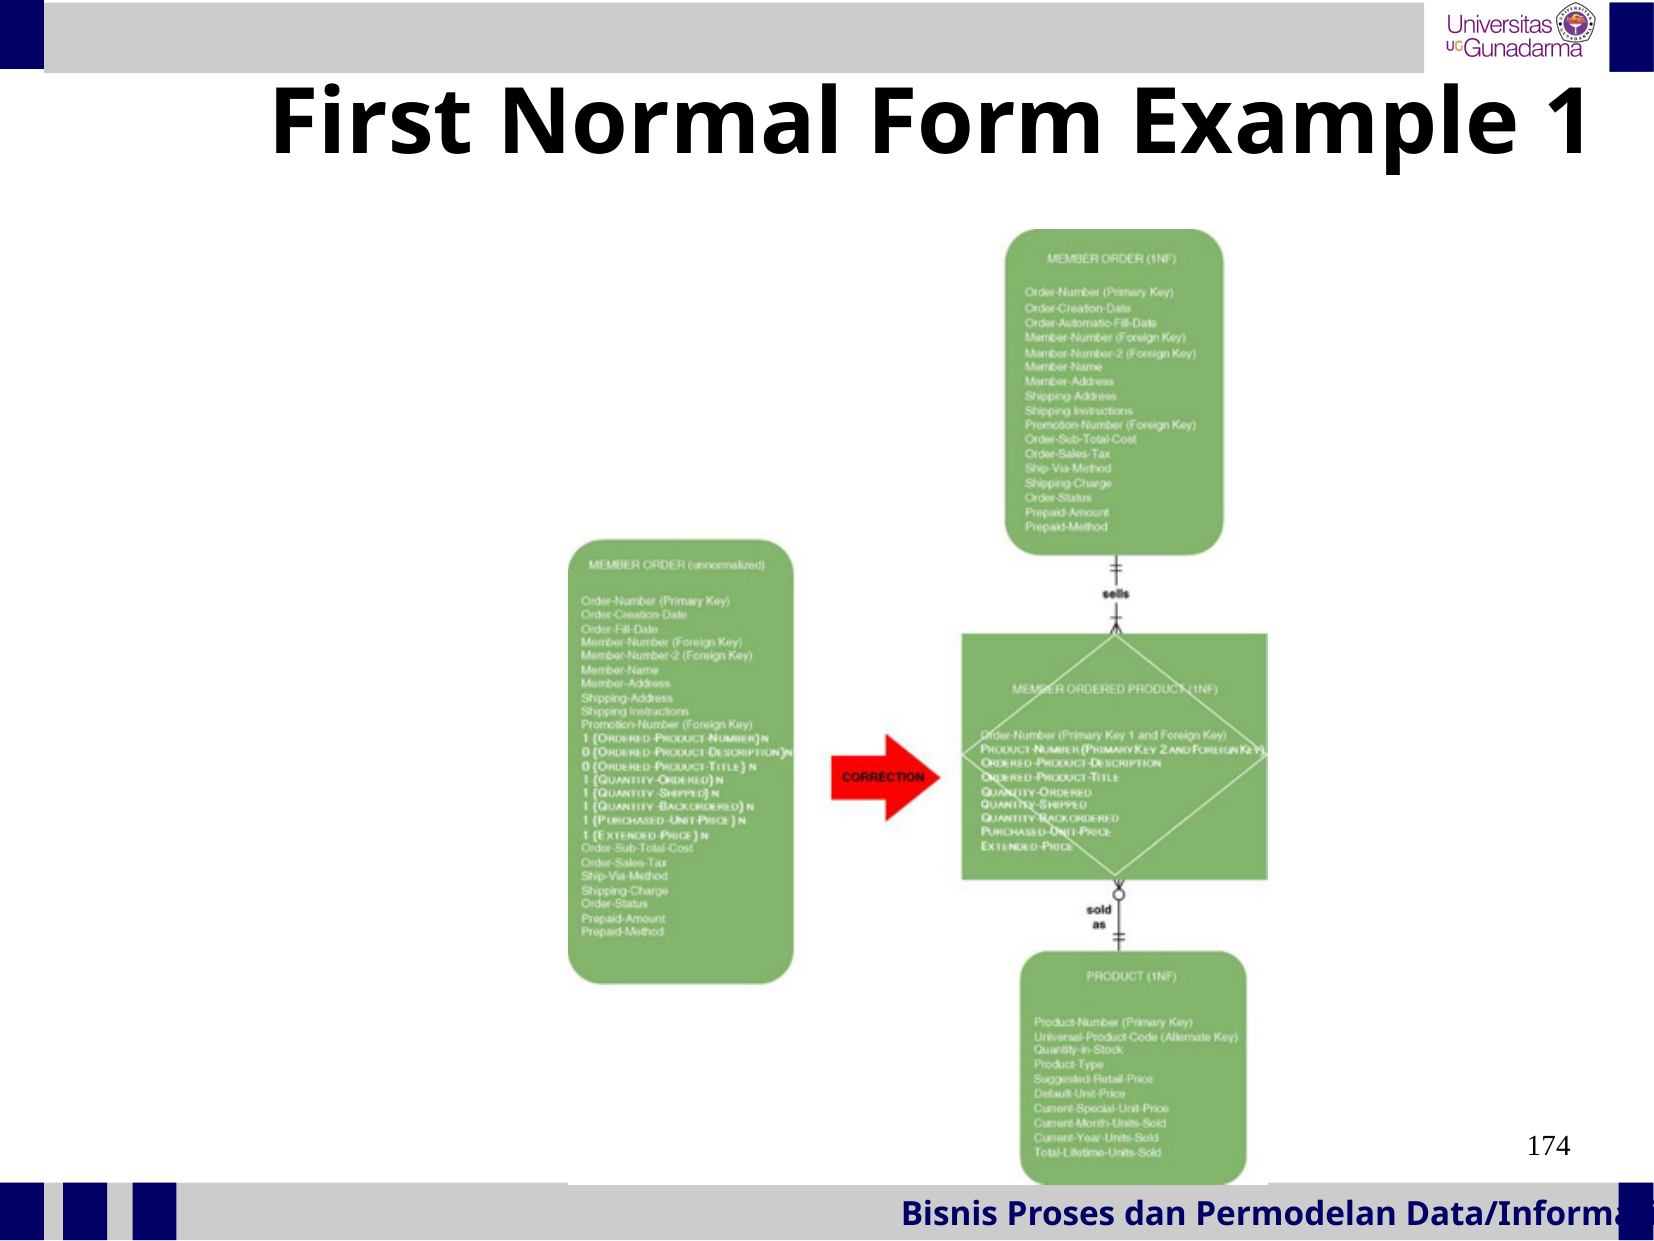

# First Normal Form Example 1
174